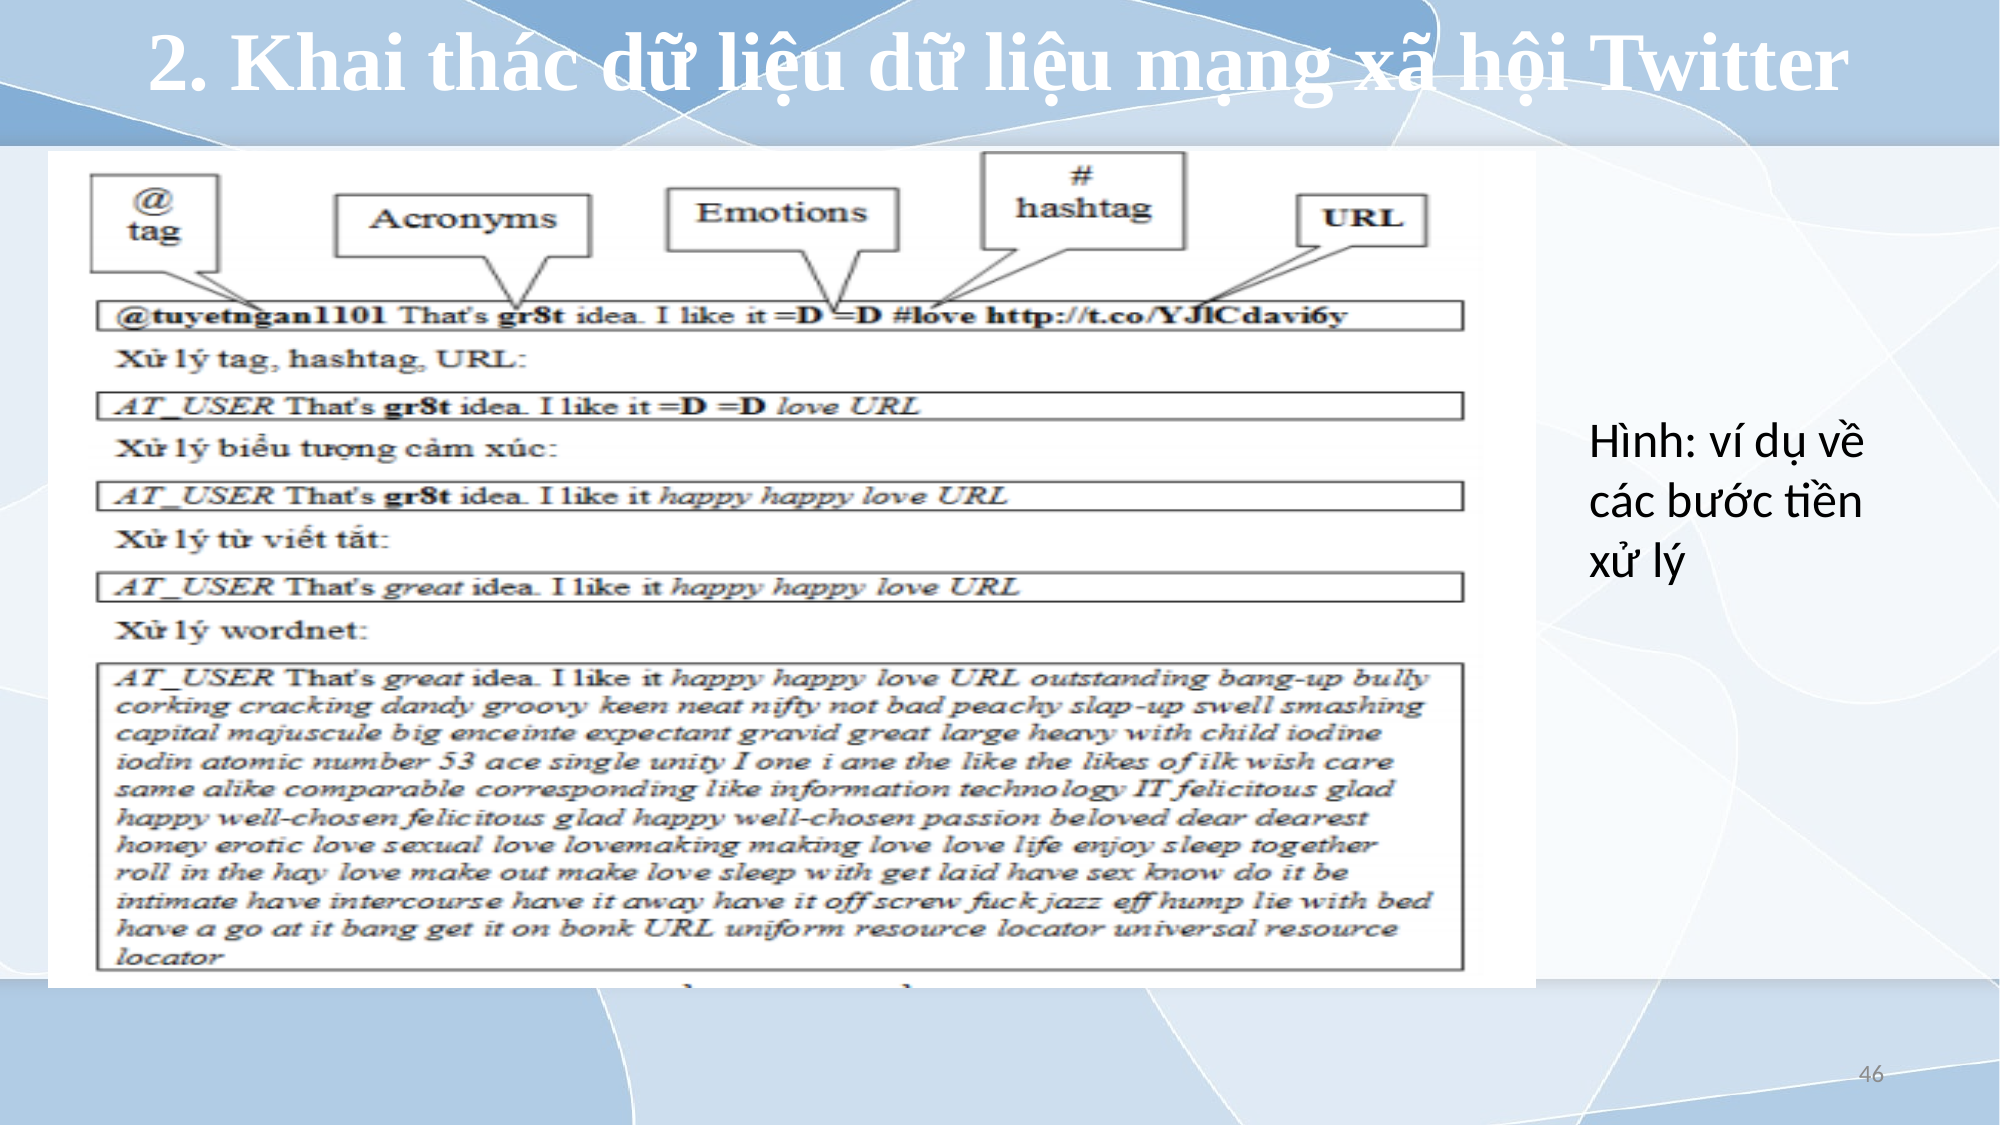

2. Khai thác dữ liệu dữ liệu mạng xã hội Twitter
Hình: ví dụ về các bước tiền xử lý